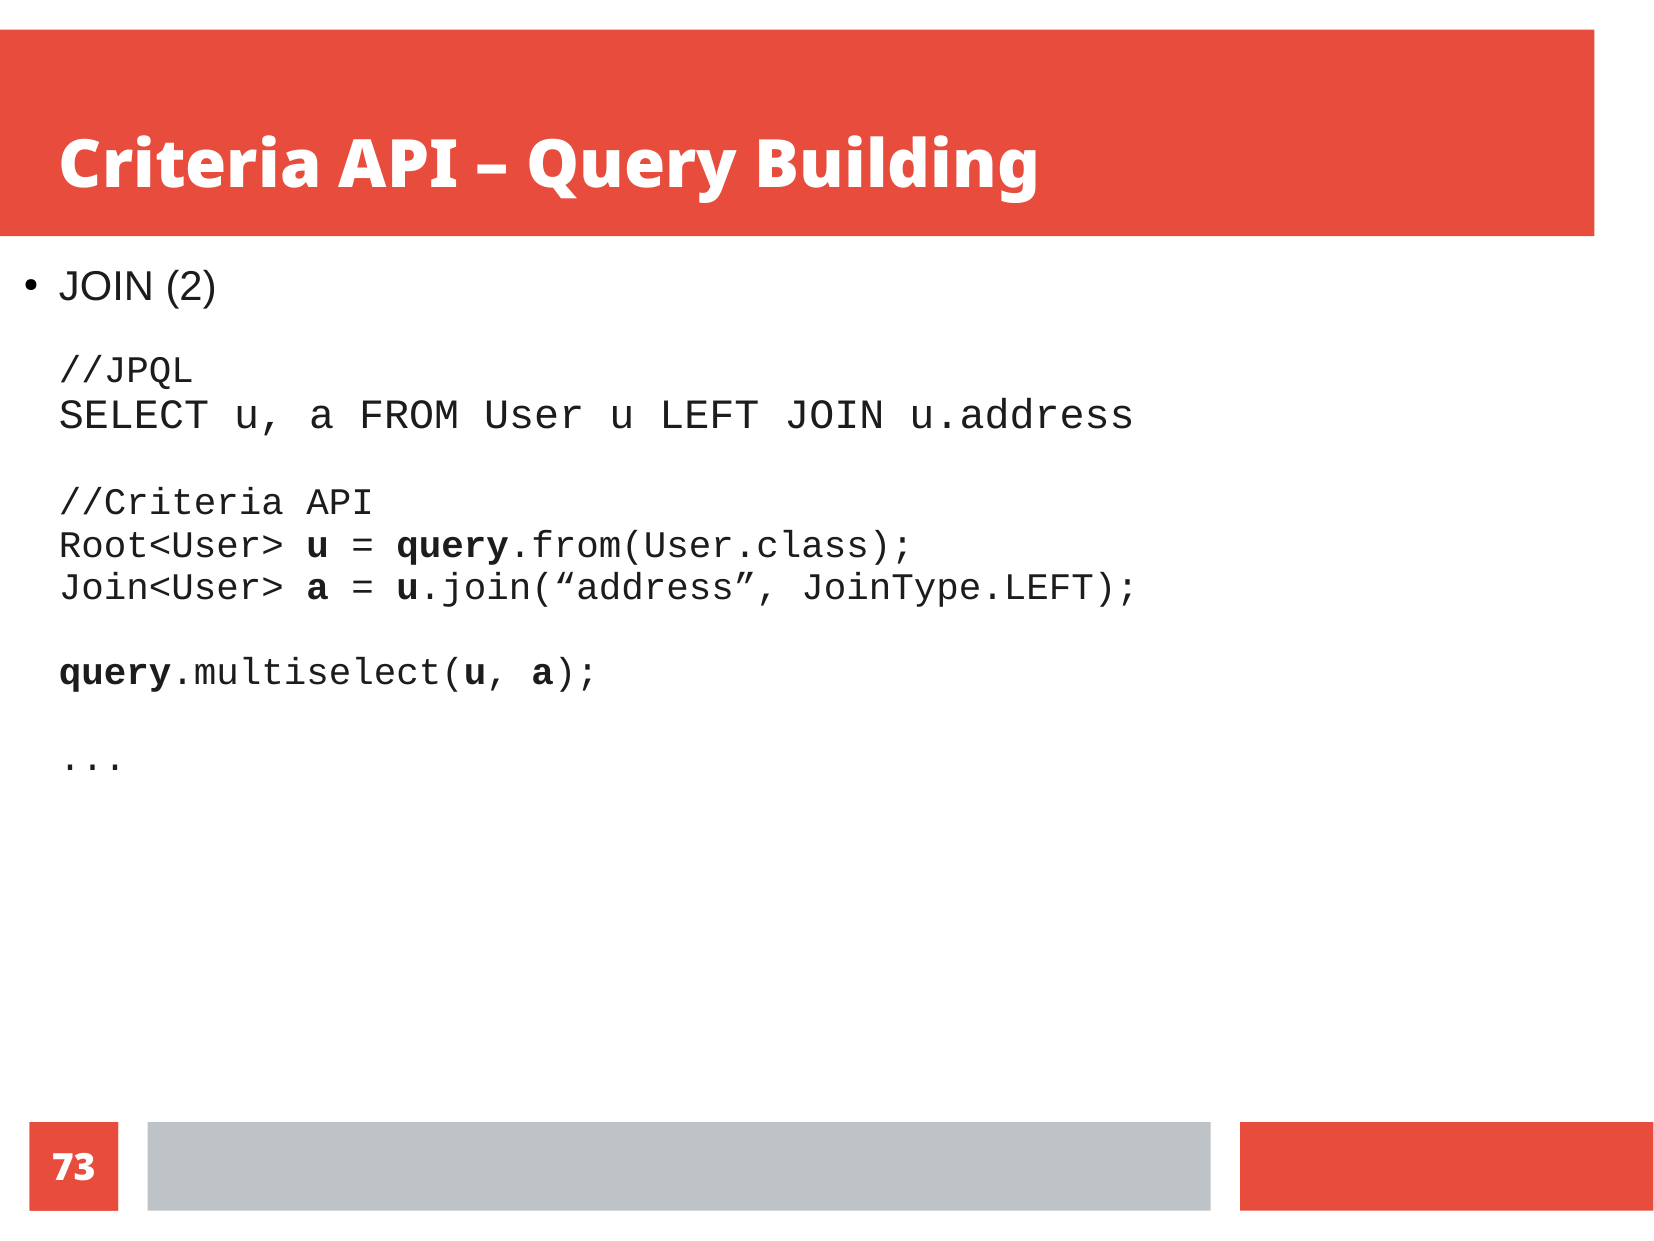

# Criteria API – Query Building
JOIN (2)
//JPQL
SELECT u, a FROM User u LEFT JOIN u.address
//Criteria API
Root<User> u = query.from(User.class);
Join<User> a = u.join(“address”, JoinType.LEFT);
query.multiselect(u, a);
...
73